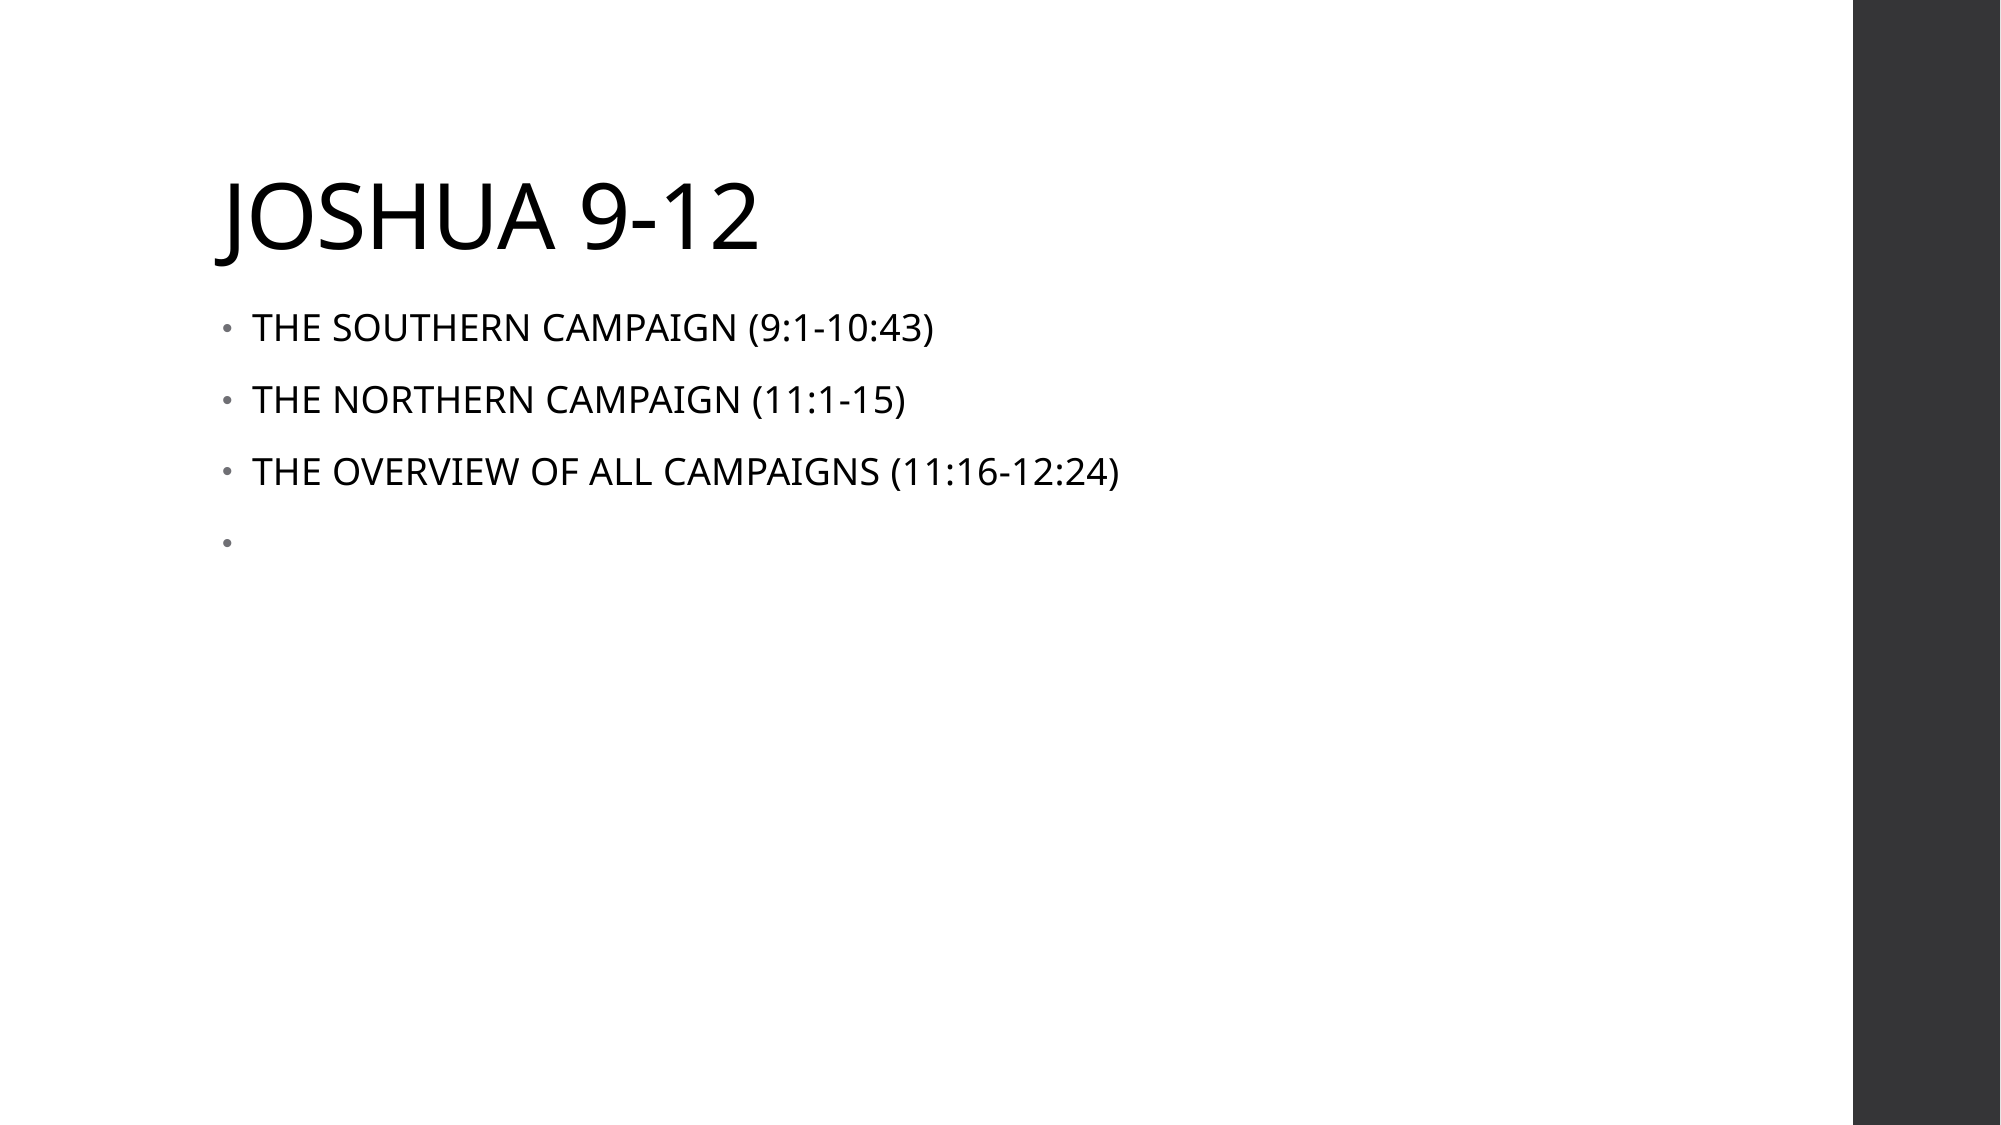

# JOSHUA 9-12
THE SOUTHERN CAMPAIGN (9:1-10:43)
THE NORTHERN CAMPAIGN (11:1-15)
THE OVERVIEW OF ALL CAMPAIGNS (11:16-12:24)